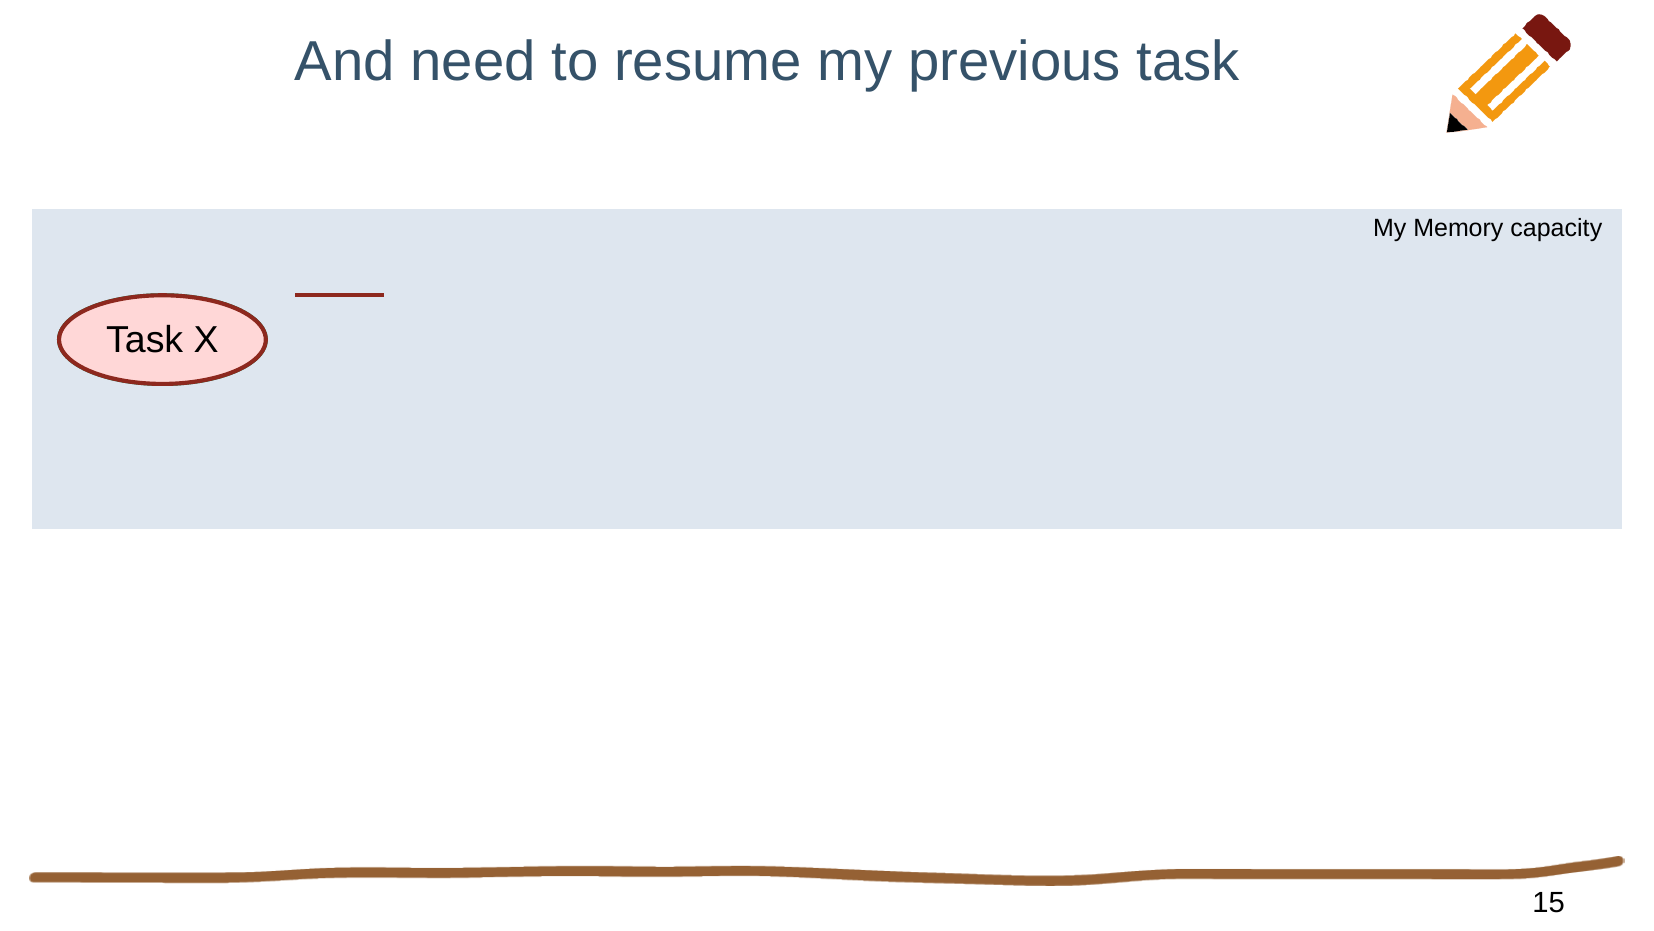

# And need to resume my previous task
My Memory capacity
Task X
Task X
15